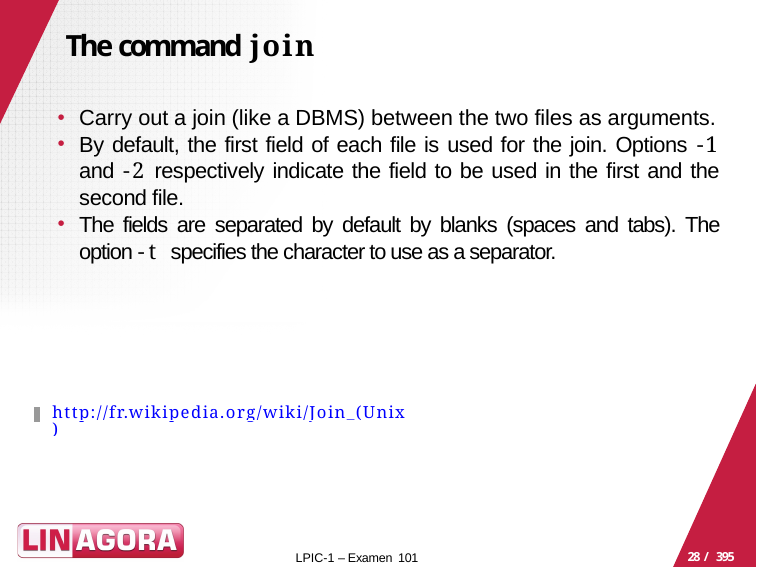

The command join
Carry out a join (like a DBMS) between the two files as arguments.
By default, the first field of each file is used for the join. Options -1 and -2 respectively indicate the field to be used in the first and the second file.
The fields are separated by default by blanks (spaces and tabs). The option -t specifies the character to use as a separator.
http://fr.wikipedia.org/wiki/Join_(Unix)
LPIC-1 – Examen 101